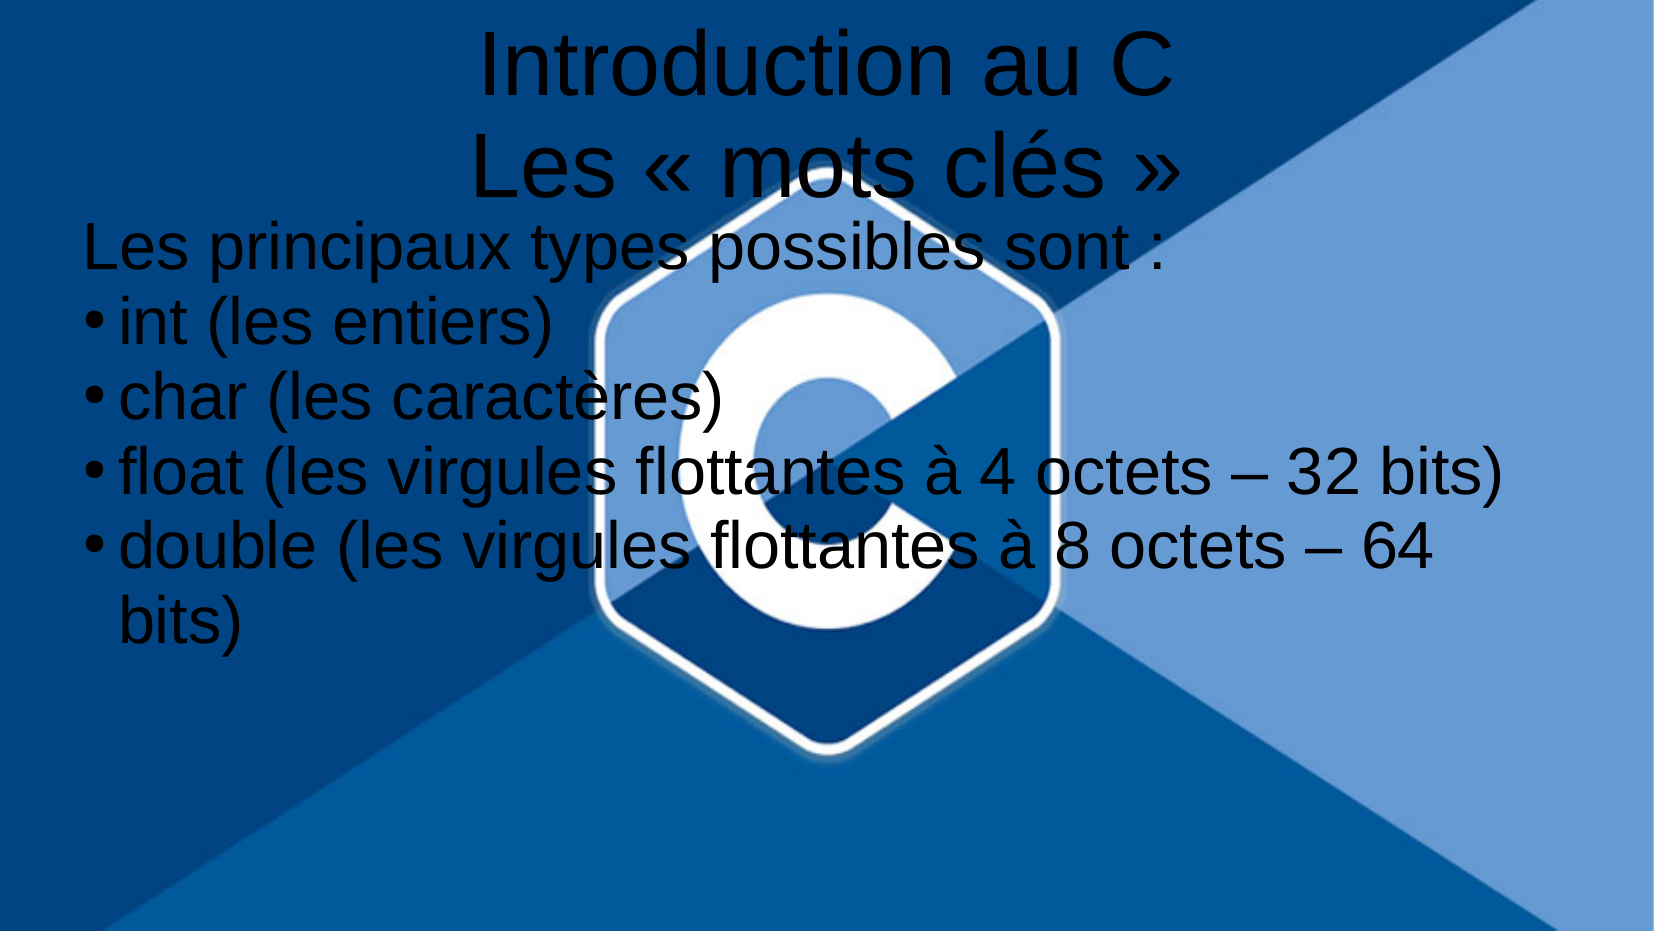

# Introduction au C Les « mots clés »
Les principaux types possibles sont :
int (les entiers)
char (les caractères)
float (les virgules flottantes à 4 octets – 32 bits)
double (les virgules flottantes à 8 octets – 64 bits)